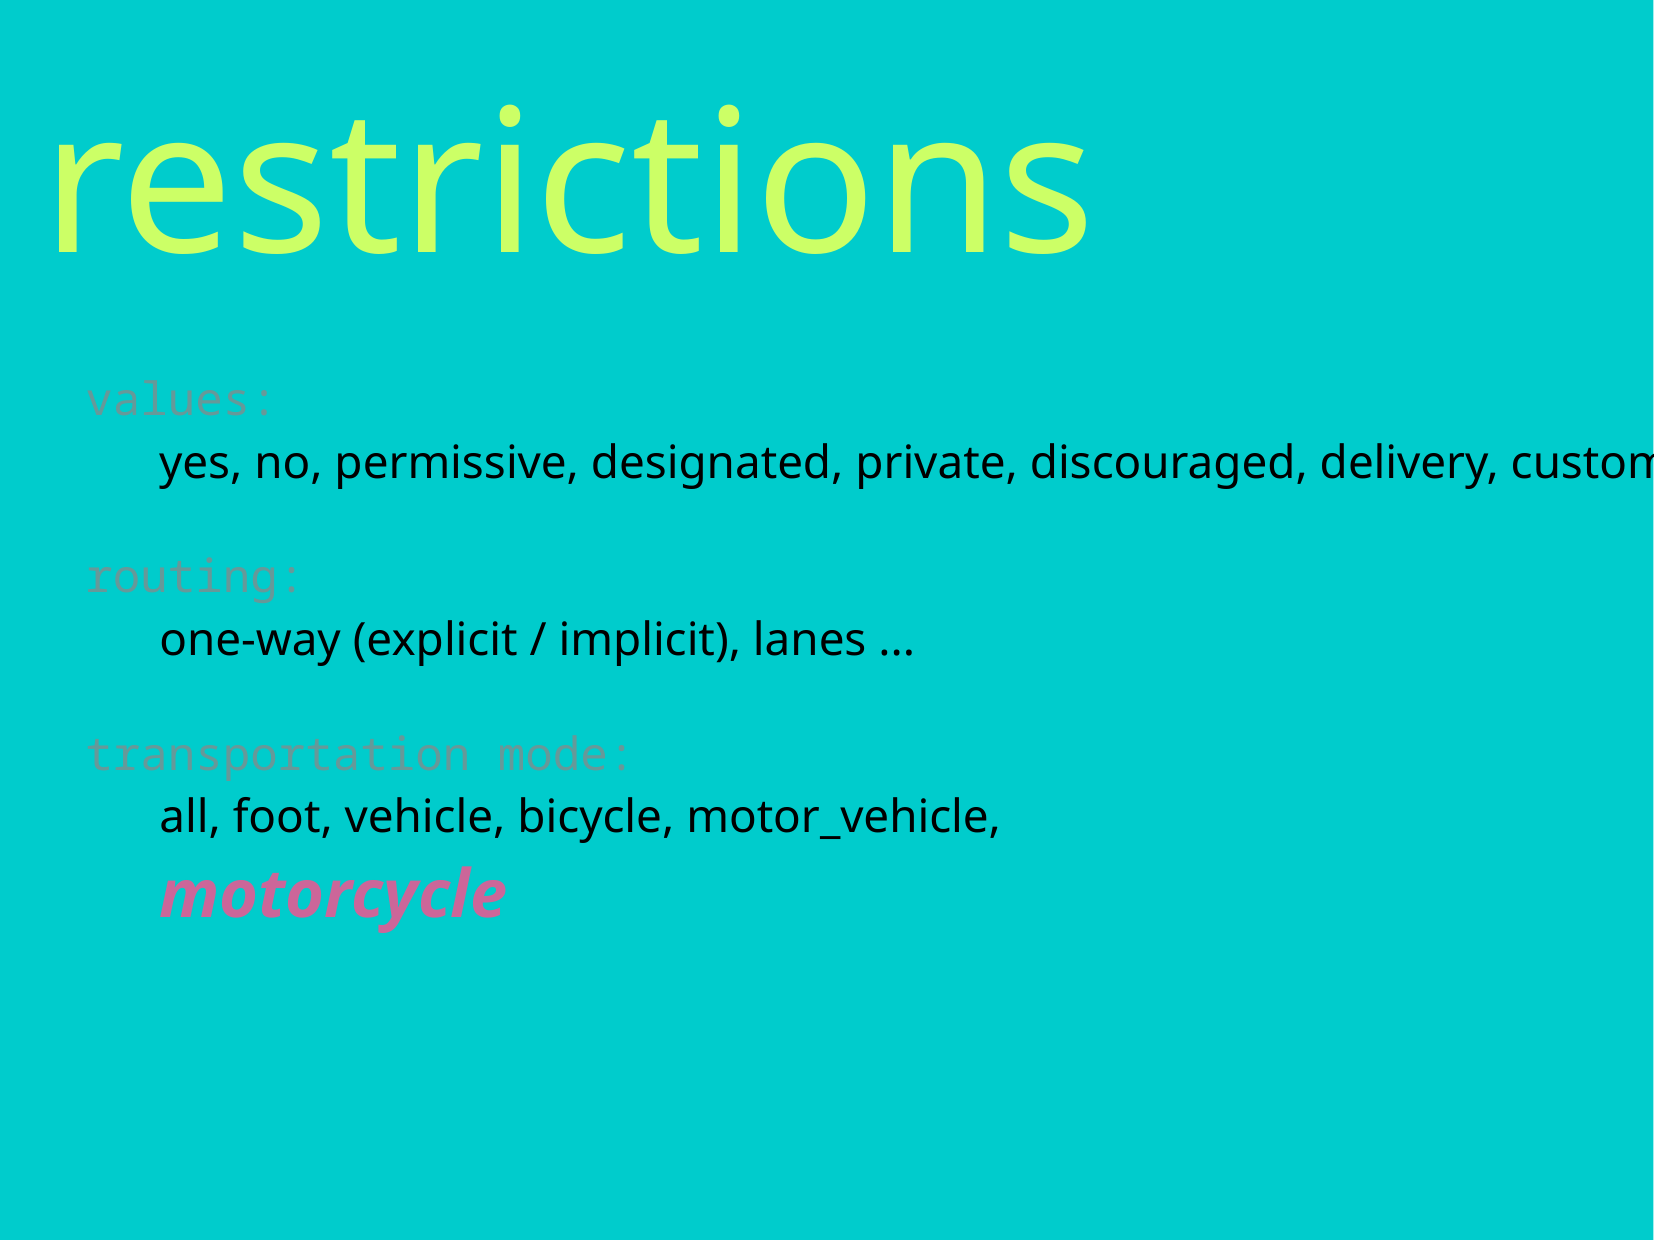

restrictions
values:
	yes, no, permissive, designated, private, discouraged, delivery, customers ...
routing:
	one-way (explicit / implicit), lanes ...
transportation mode:
	all, foot, vehicle, bicycle, motor_vehicle,
	motorcycle